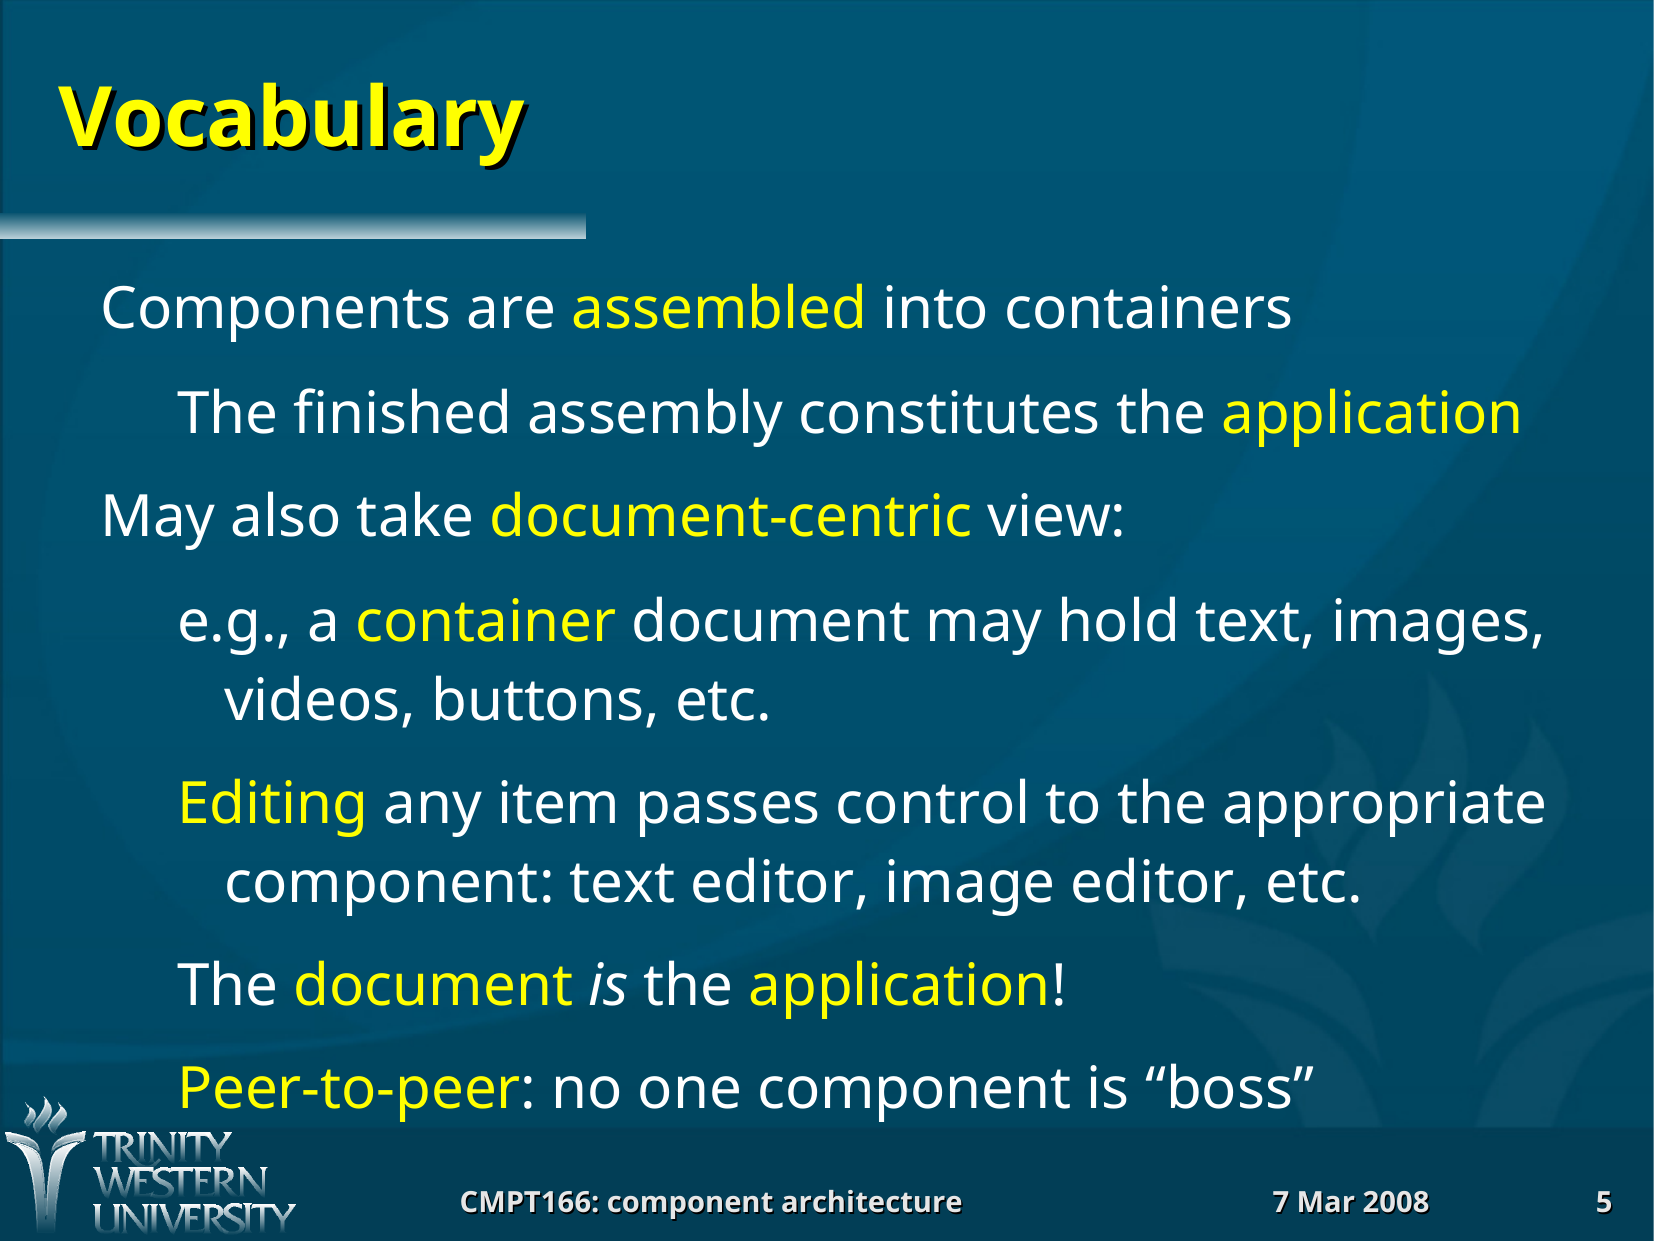

# Vocabulary
Components are assembled into containers
The finished assembly constitutes the application
May also take document-centric view:
e.g., a container document may hold text, images, videos, buttons, etc.
Editing any item passes control to the appropriate component: text editor, image editor, etc.
The document is the application!
Peer-to-peer: no one component is “boss”
CMPT166: component architecture
7 Mar 2008
5